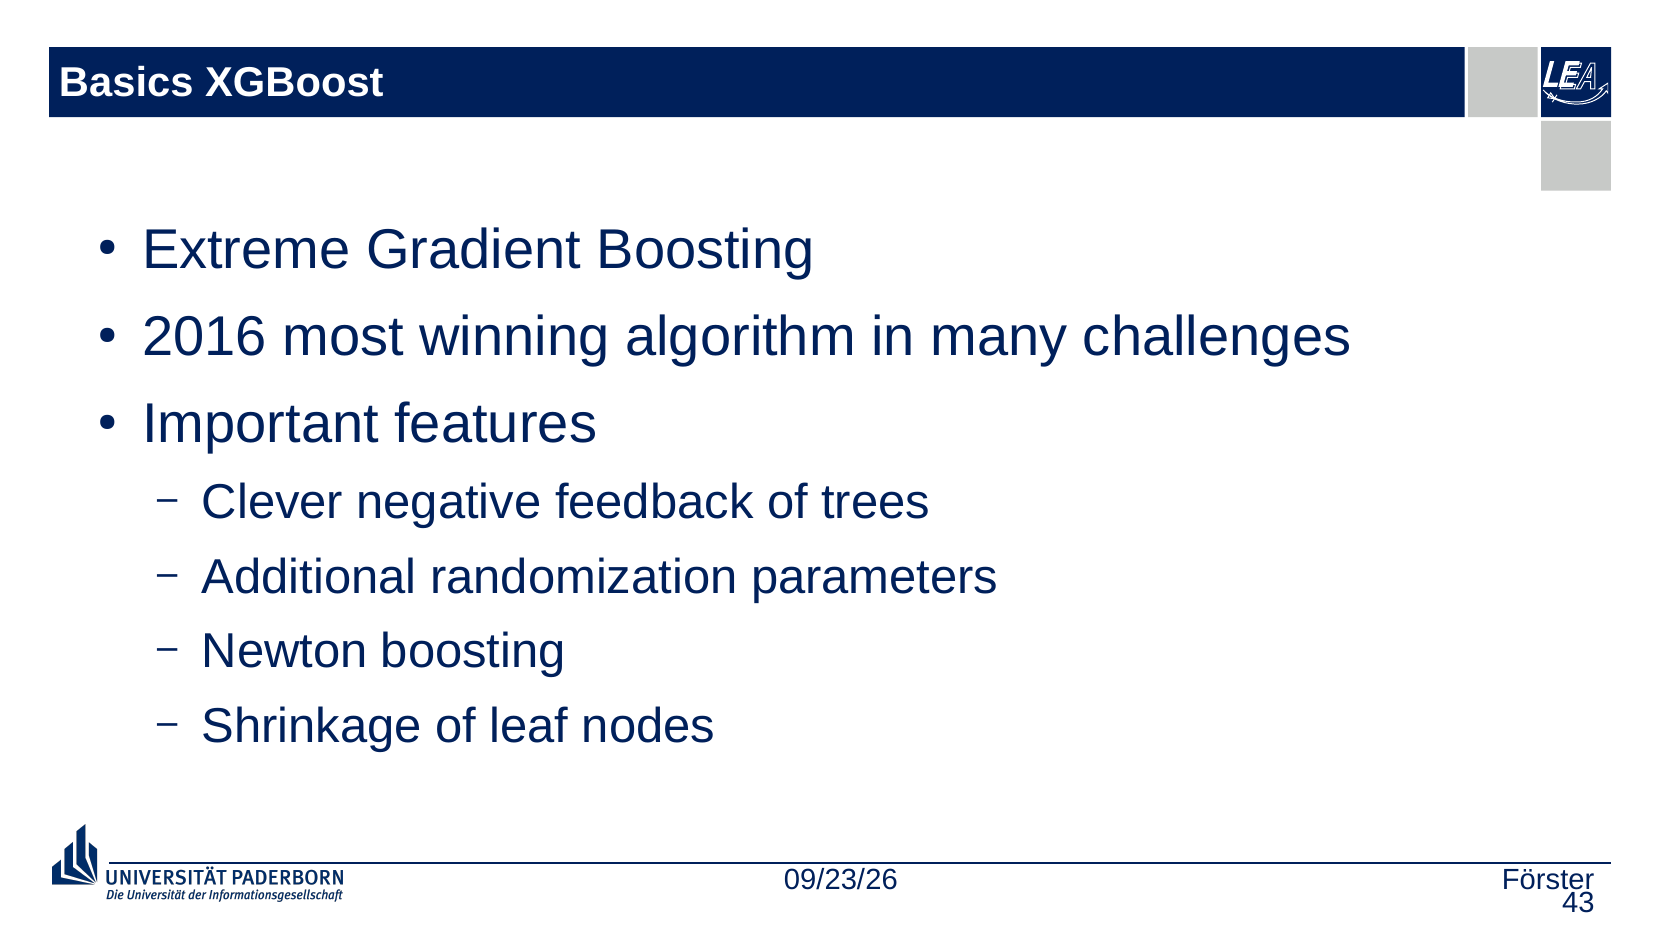

# Basics XGBoost
Extreme Gradient Boosting
2016 most winning algorithm in many challenges
Important features
Clever negative feedback of trees
Additional randomization parameters
Newton boosting
Shrinkage of leaf nodes
Förster
43